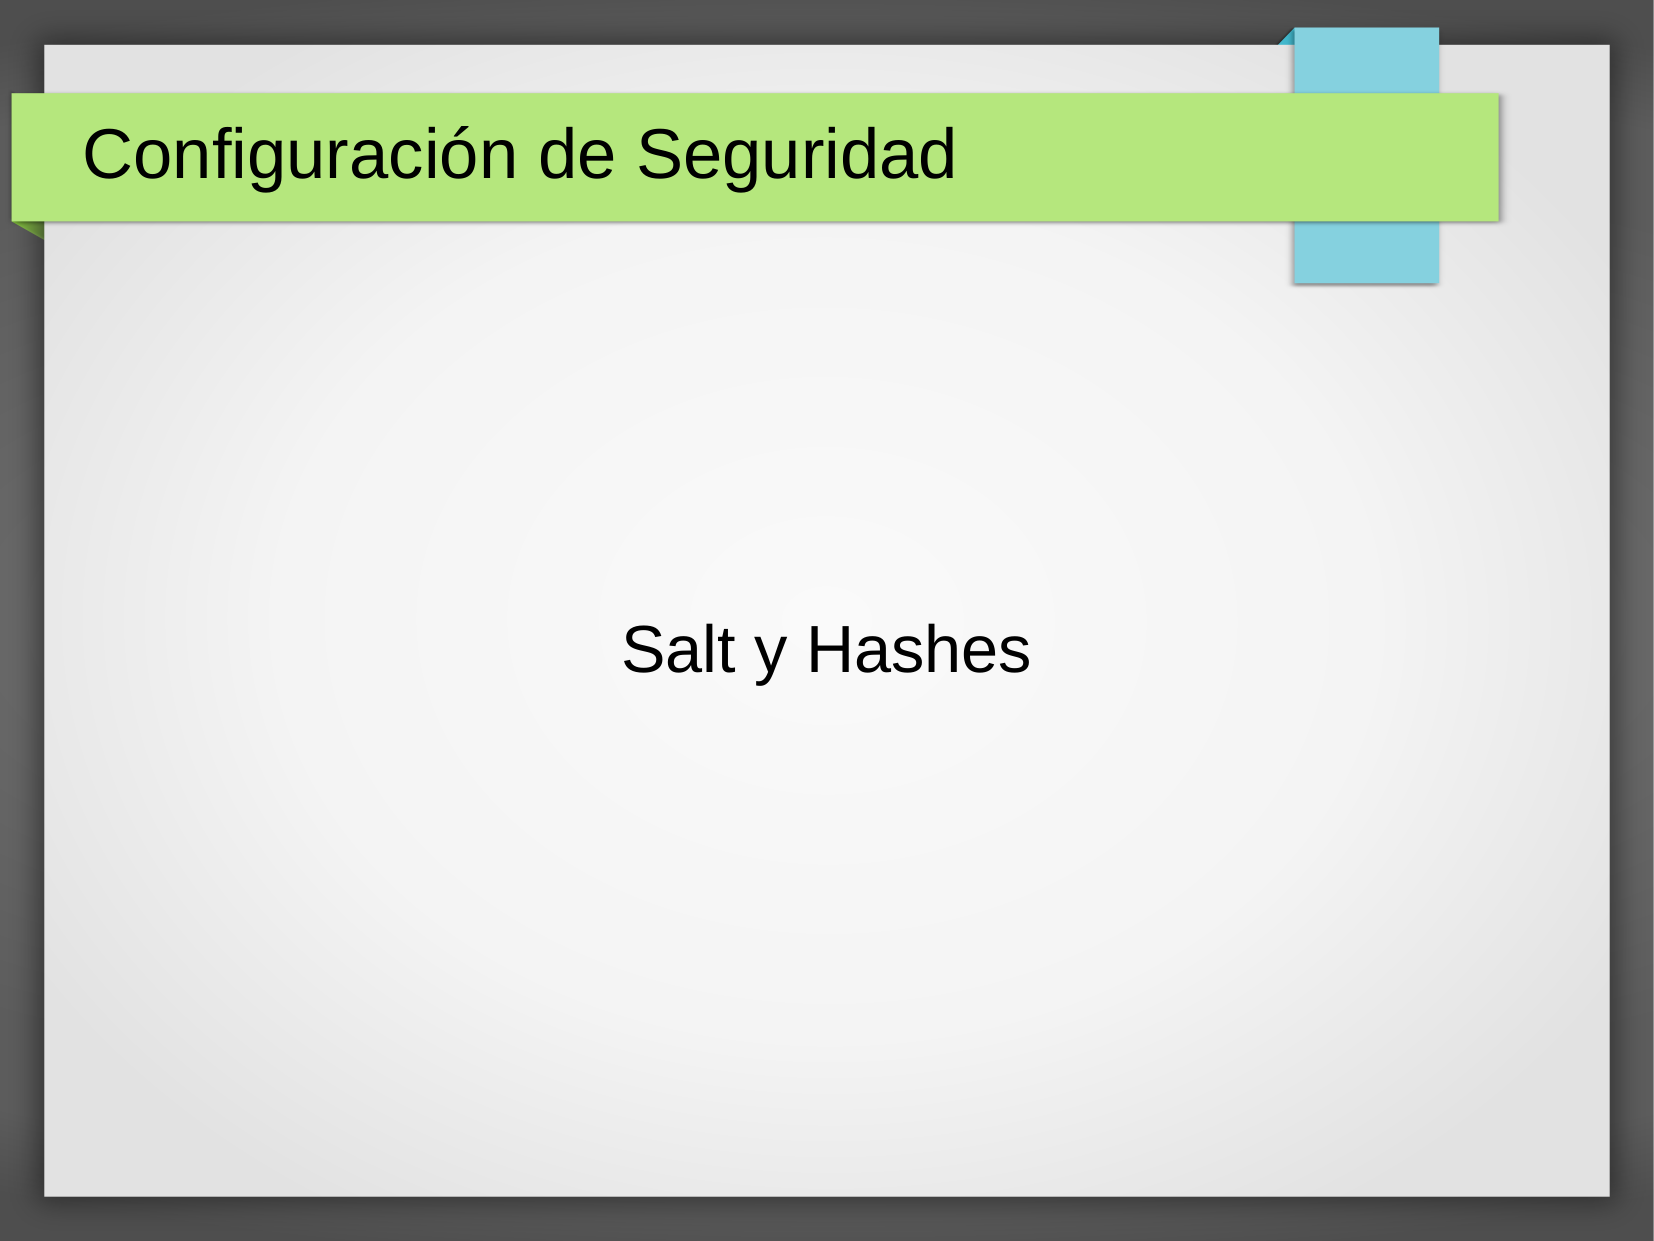

# Configuración de Seguridad
Salt y Hashes